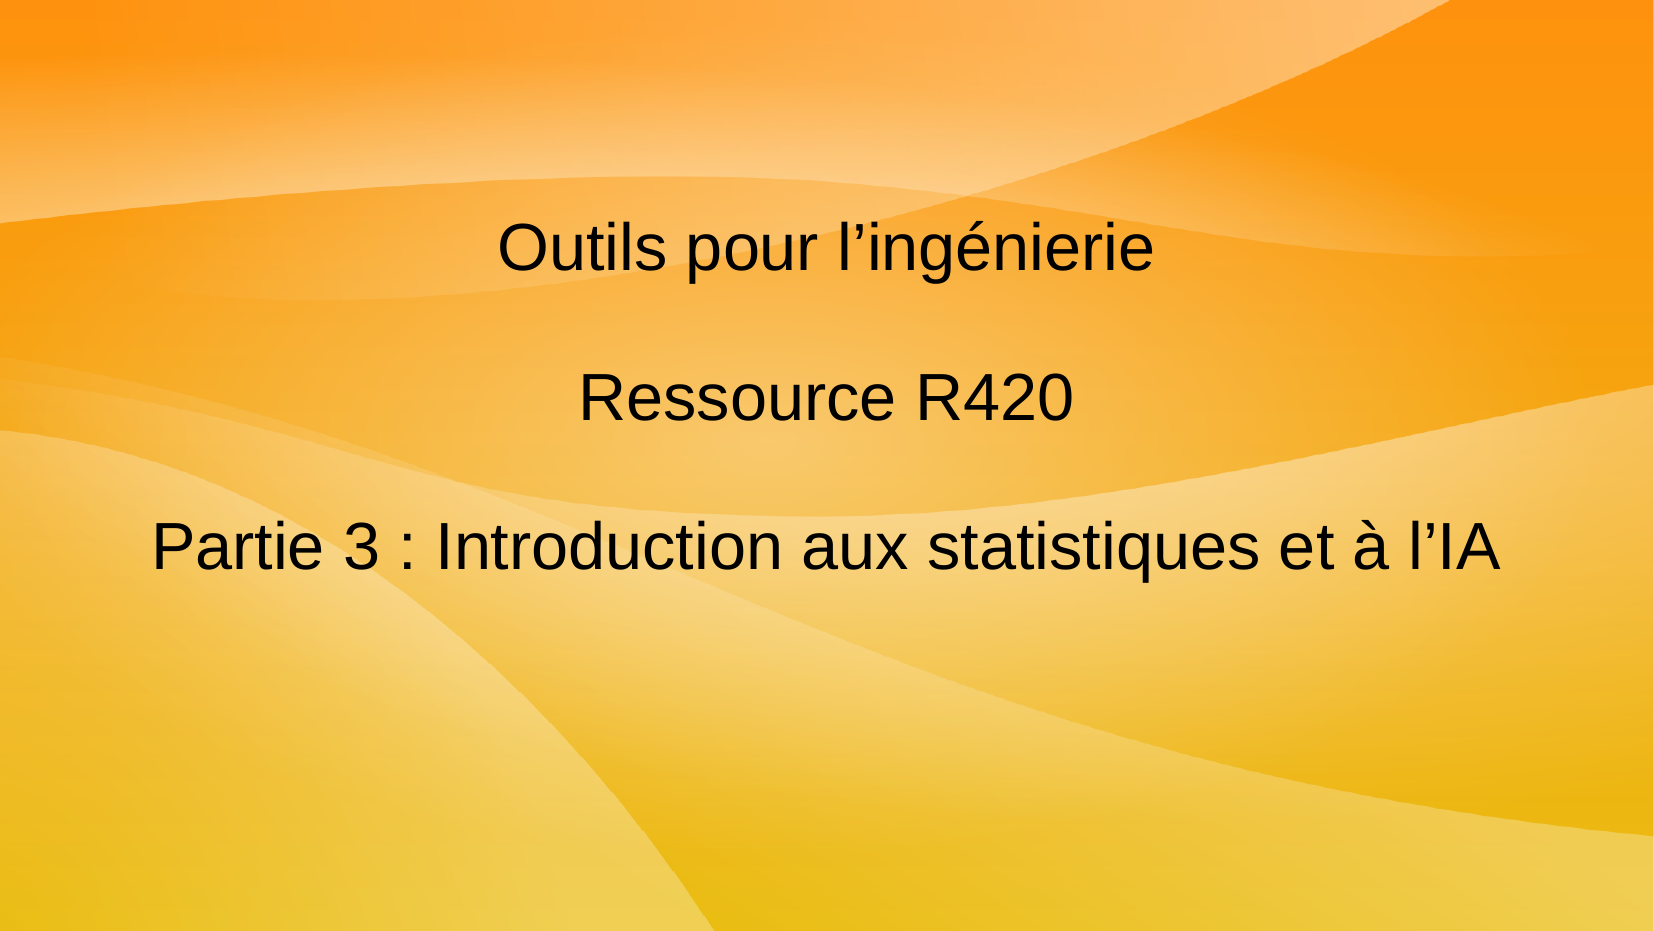

# Outils pour l’ingénierie
Ressource R420
Partie 3 : Introduction aux statistiques et à l’IA